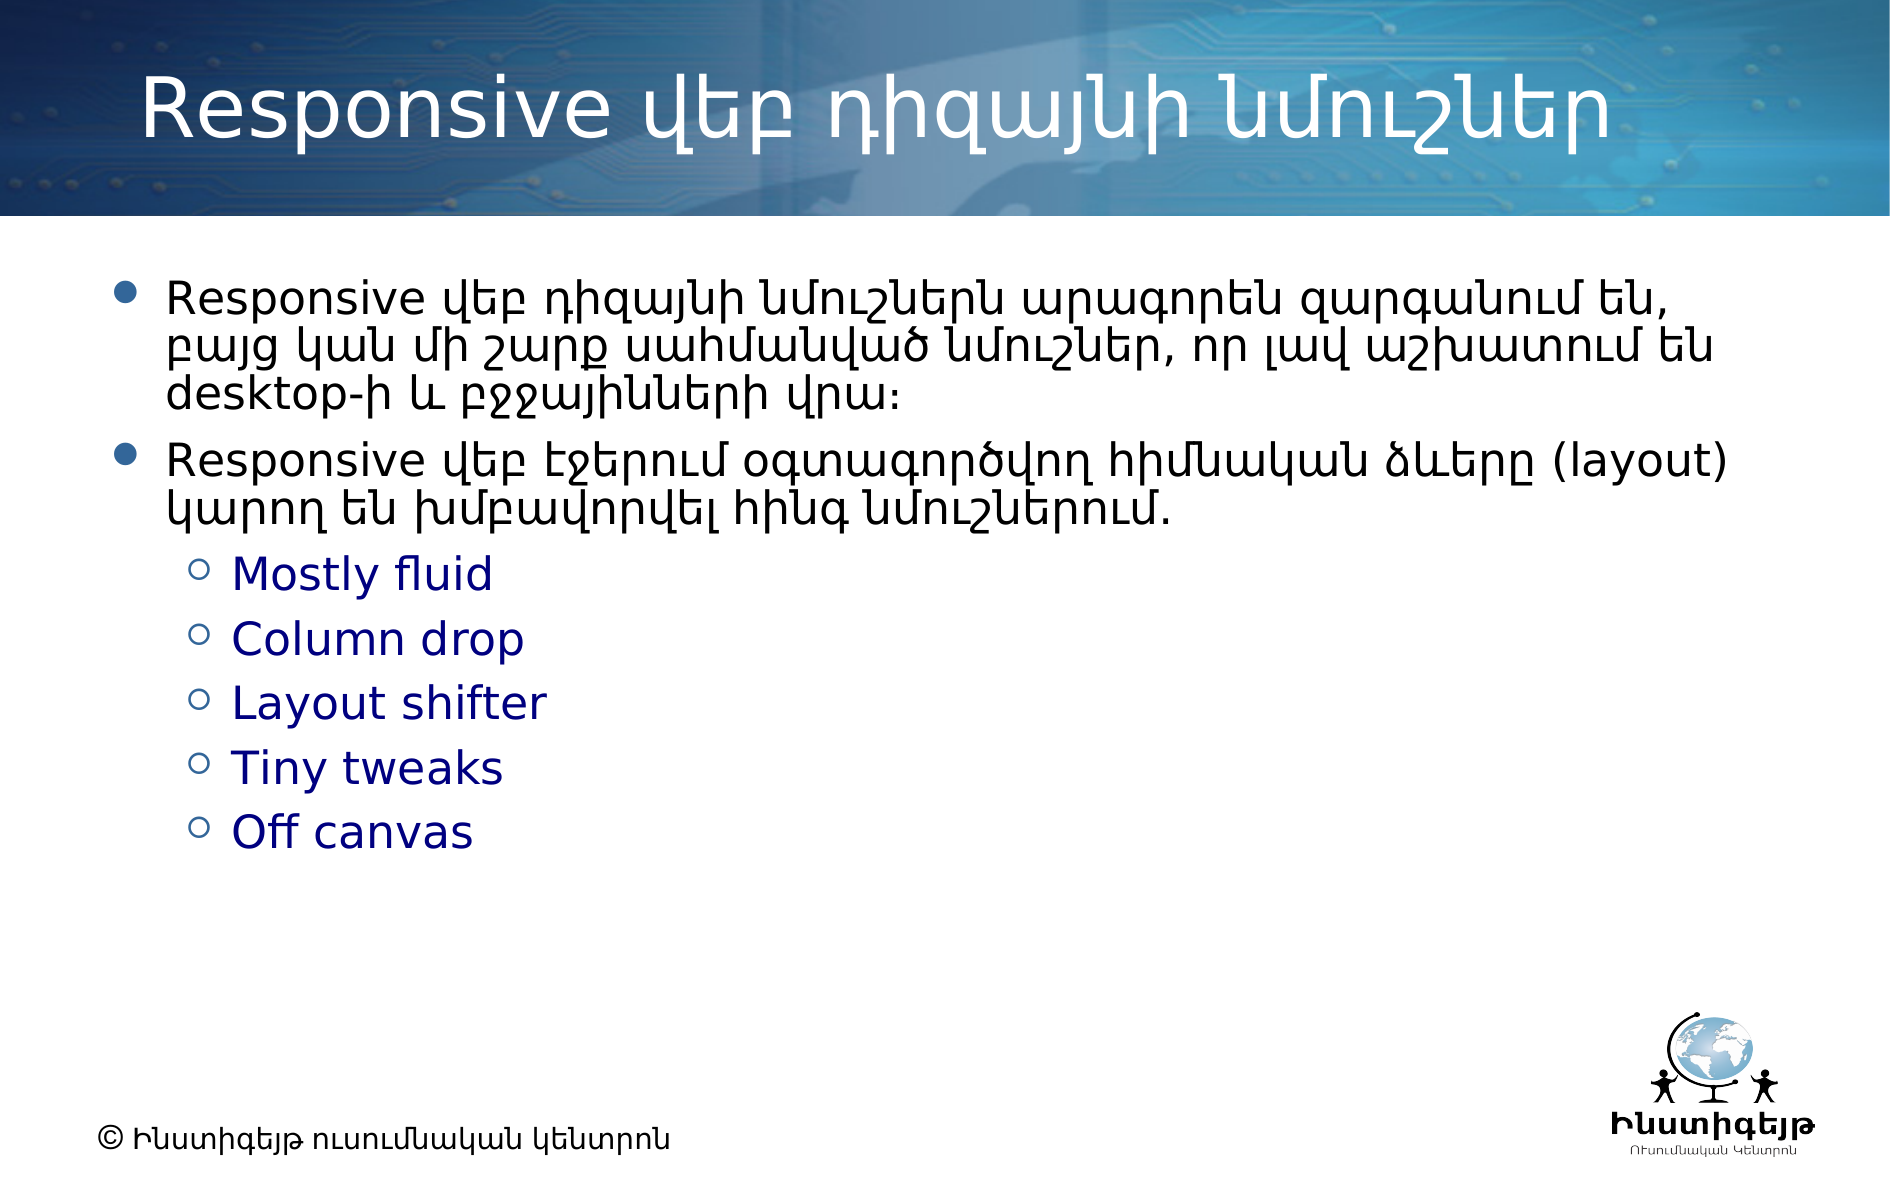

Responsive վեբ դիզայնի նմուշներ
# Responsive վեբ դիզայնի նմուշներն արագորեն զարգանում են, բայց կան մի շարք սահմանված նմուշներ, որ լավ աշխատում են desktop-ի և բջջայինների վրա։
Responsive վեբ էջերում օգտագործվող հիմնական ձևերը (layout) կարող են խմբավորվել հինգ նմուշներում․
Mostly fluid
Column drop
Layout shifter
Tiny tweaks
Off canvas